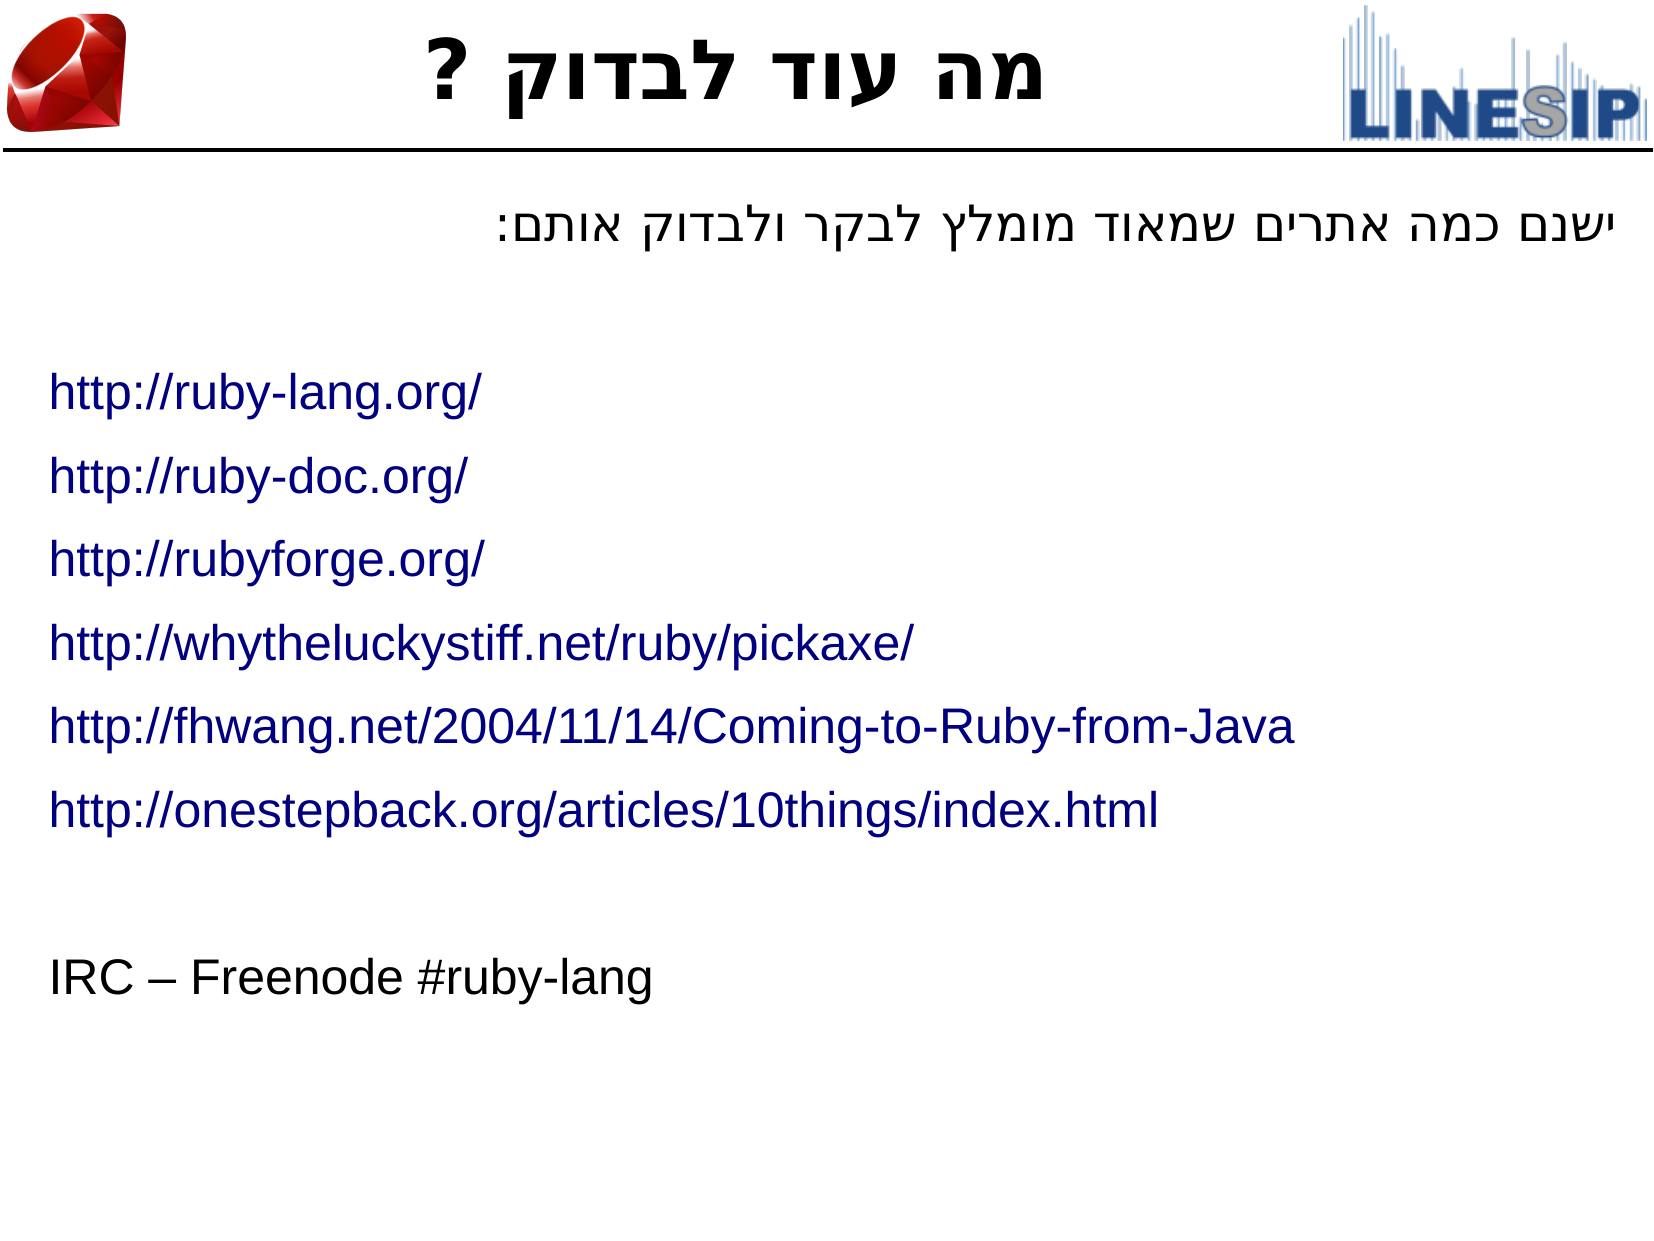

מה עוד לבדוק ?
ישנם כמה אתרים שמאוד מומלץ לבקר ולבדוק אותם:
 http://ruby-lang.org/
 http://ruby-doc.org/
 http://rubyforge.org/
 http://whytheluckystiff.net/ruby/pickaxe/
 http://fhwang.net/2004/11/14/Coming-to-Ruby-from-Java
 http://onestepback.org/articles/10things/index.html
 IRC – Freenode #ruby-lang